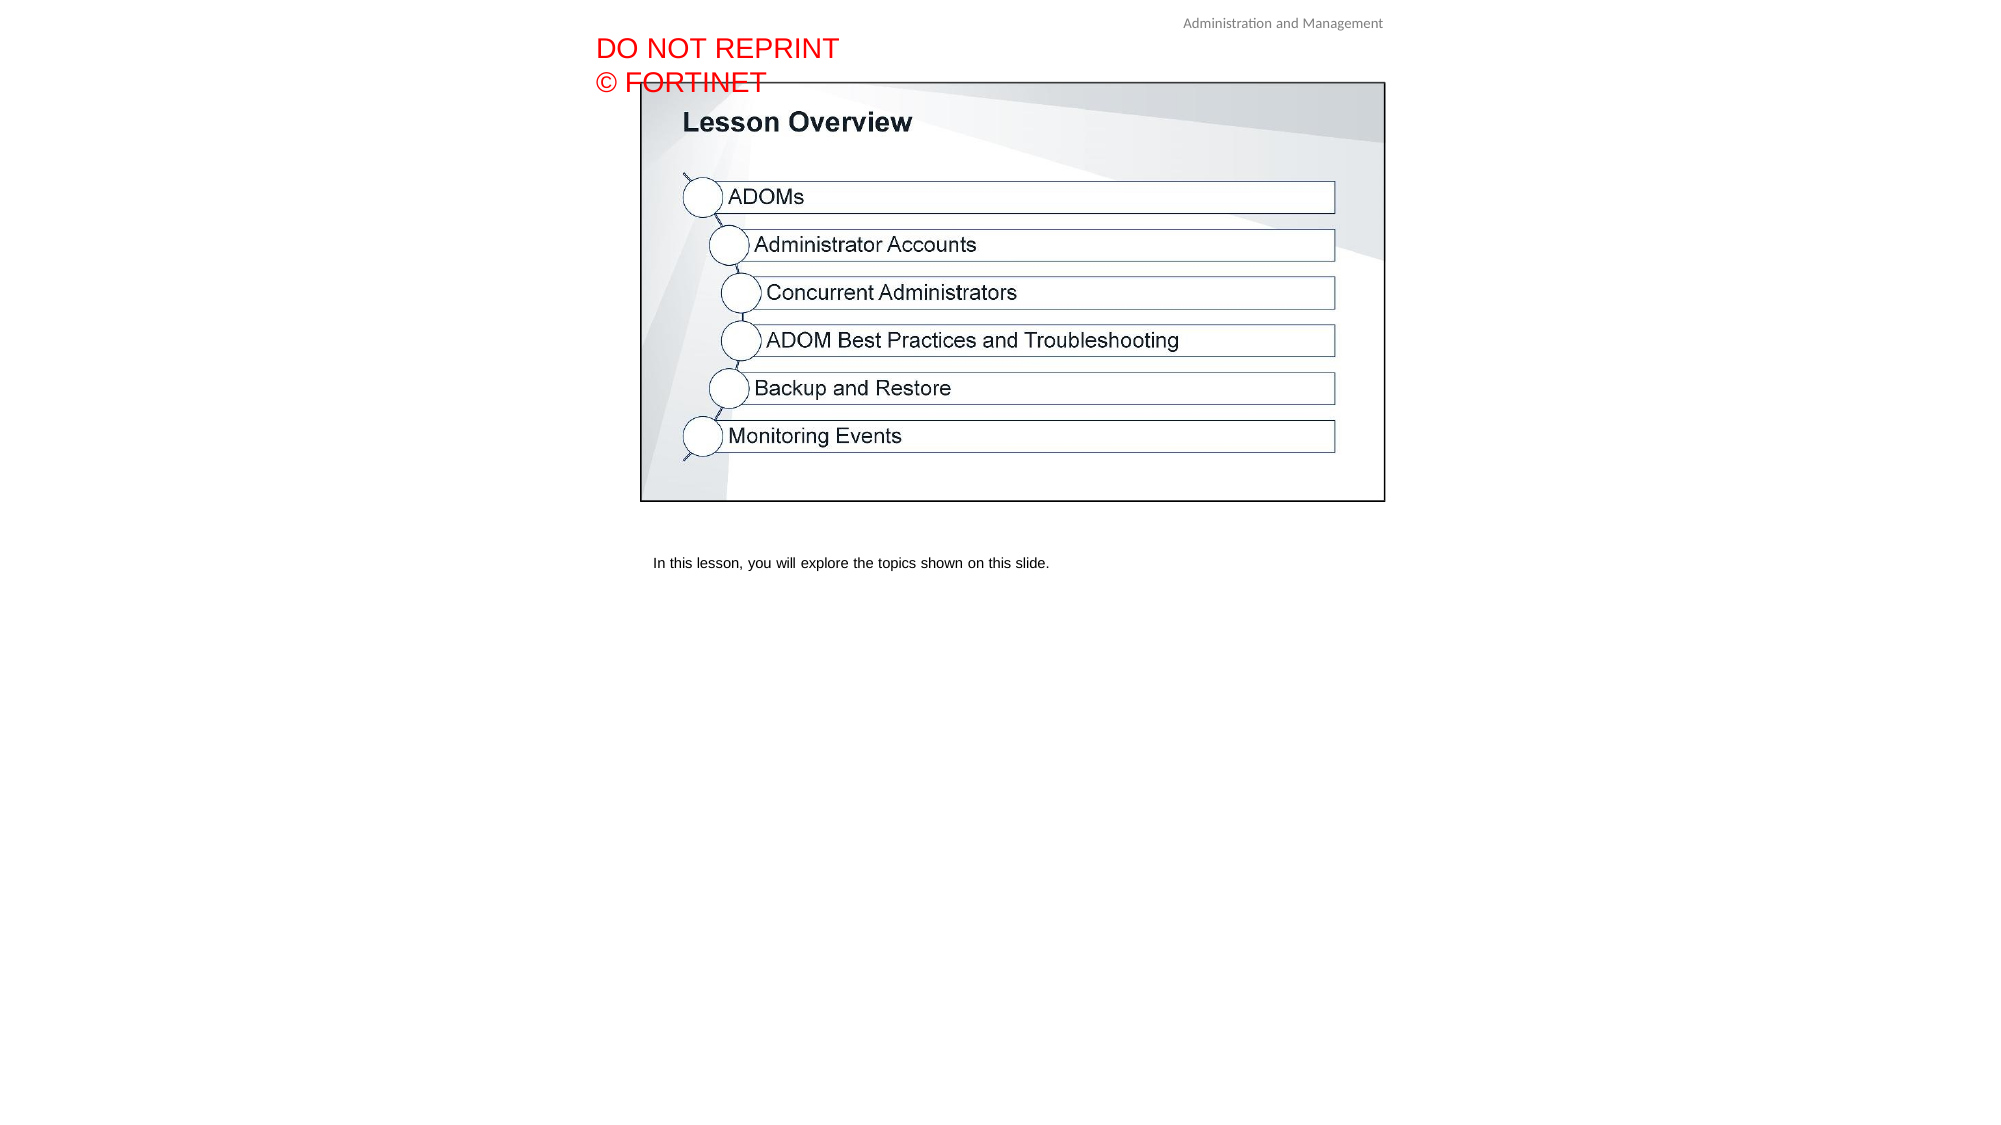

Administration and Management
DO NOT REPRINT
© FORTINET
In this lesson, you will explore the topics shown on this slide.
FortiManager 6.2 Study Guide
1